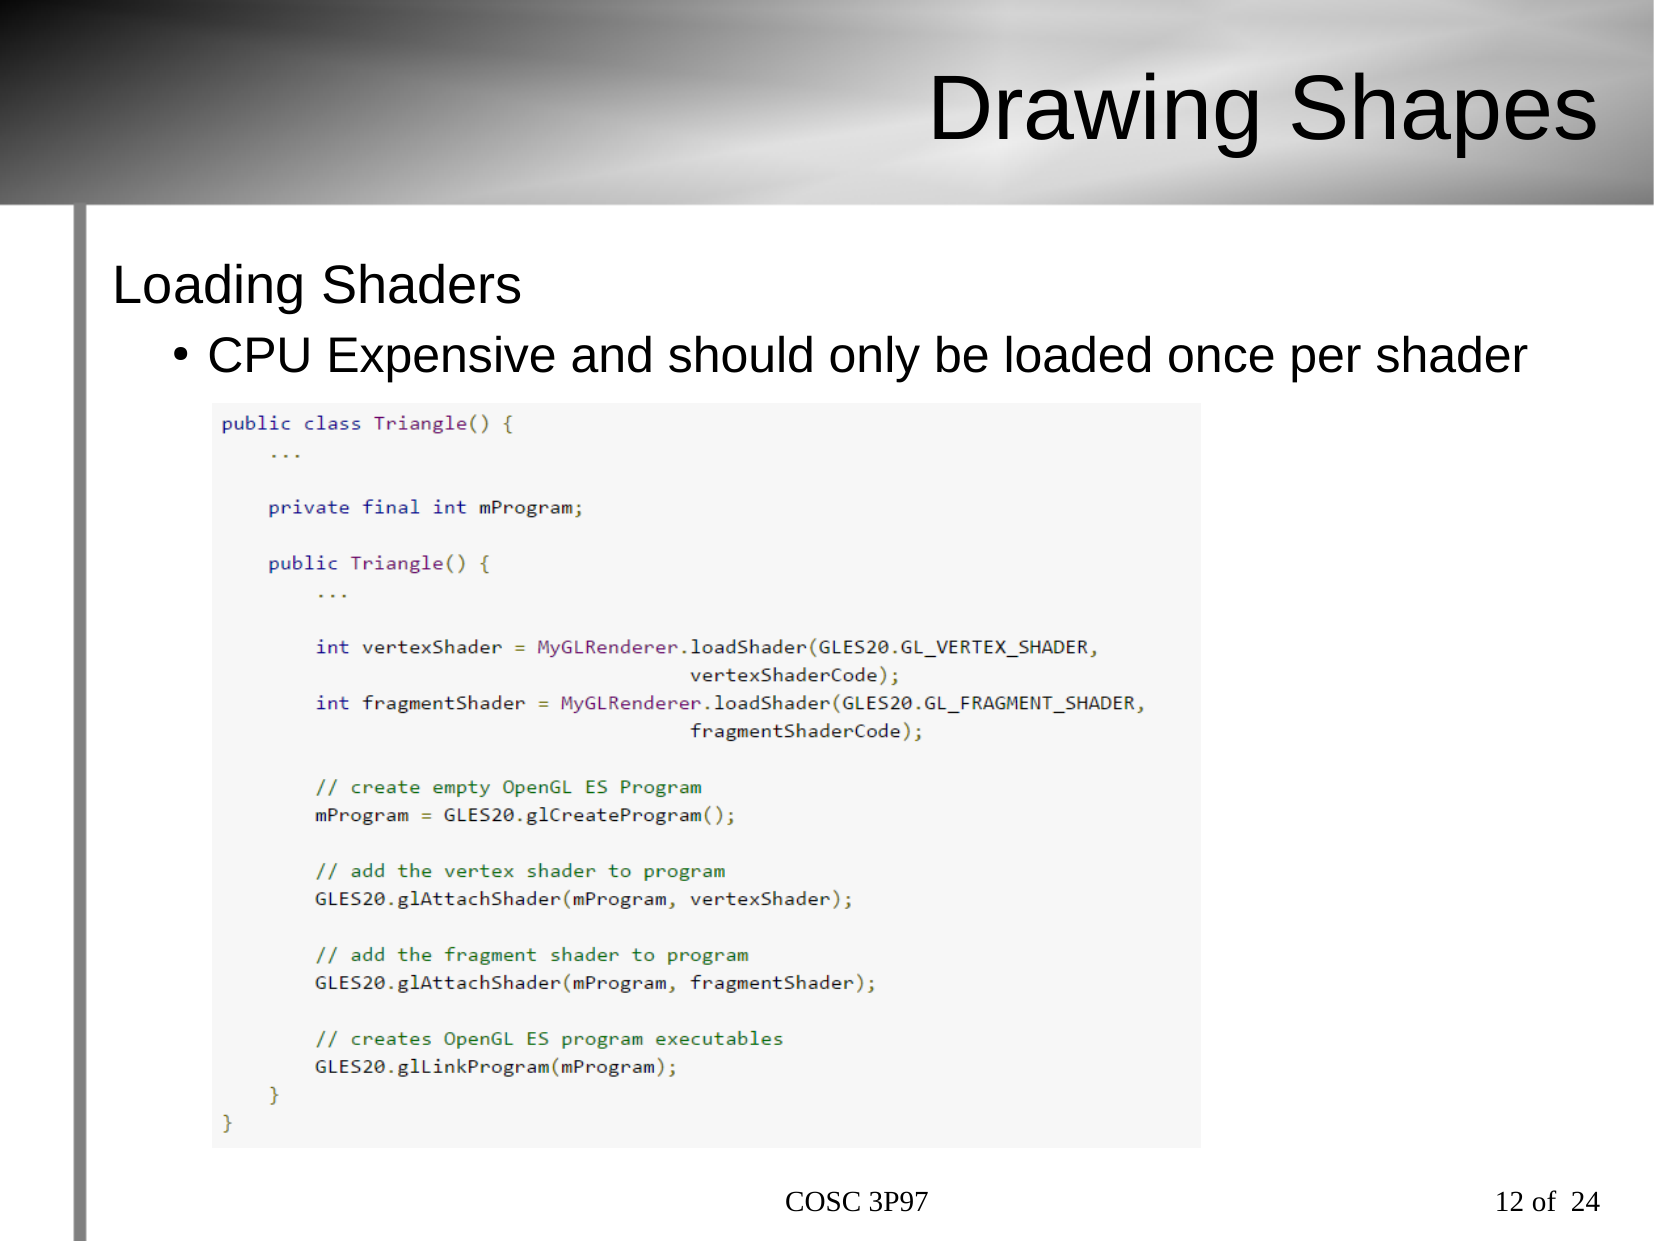

# Drawing Shapes
Loading Shaders
CPU Expensive and should only be loaded once per shader
COSC 3P97
12